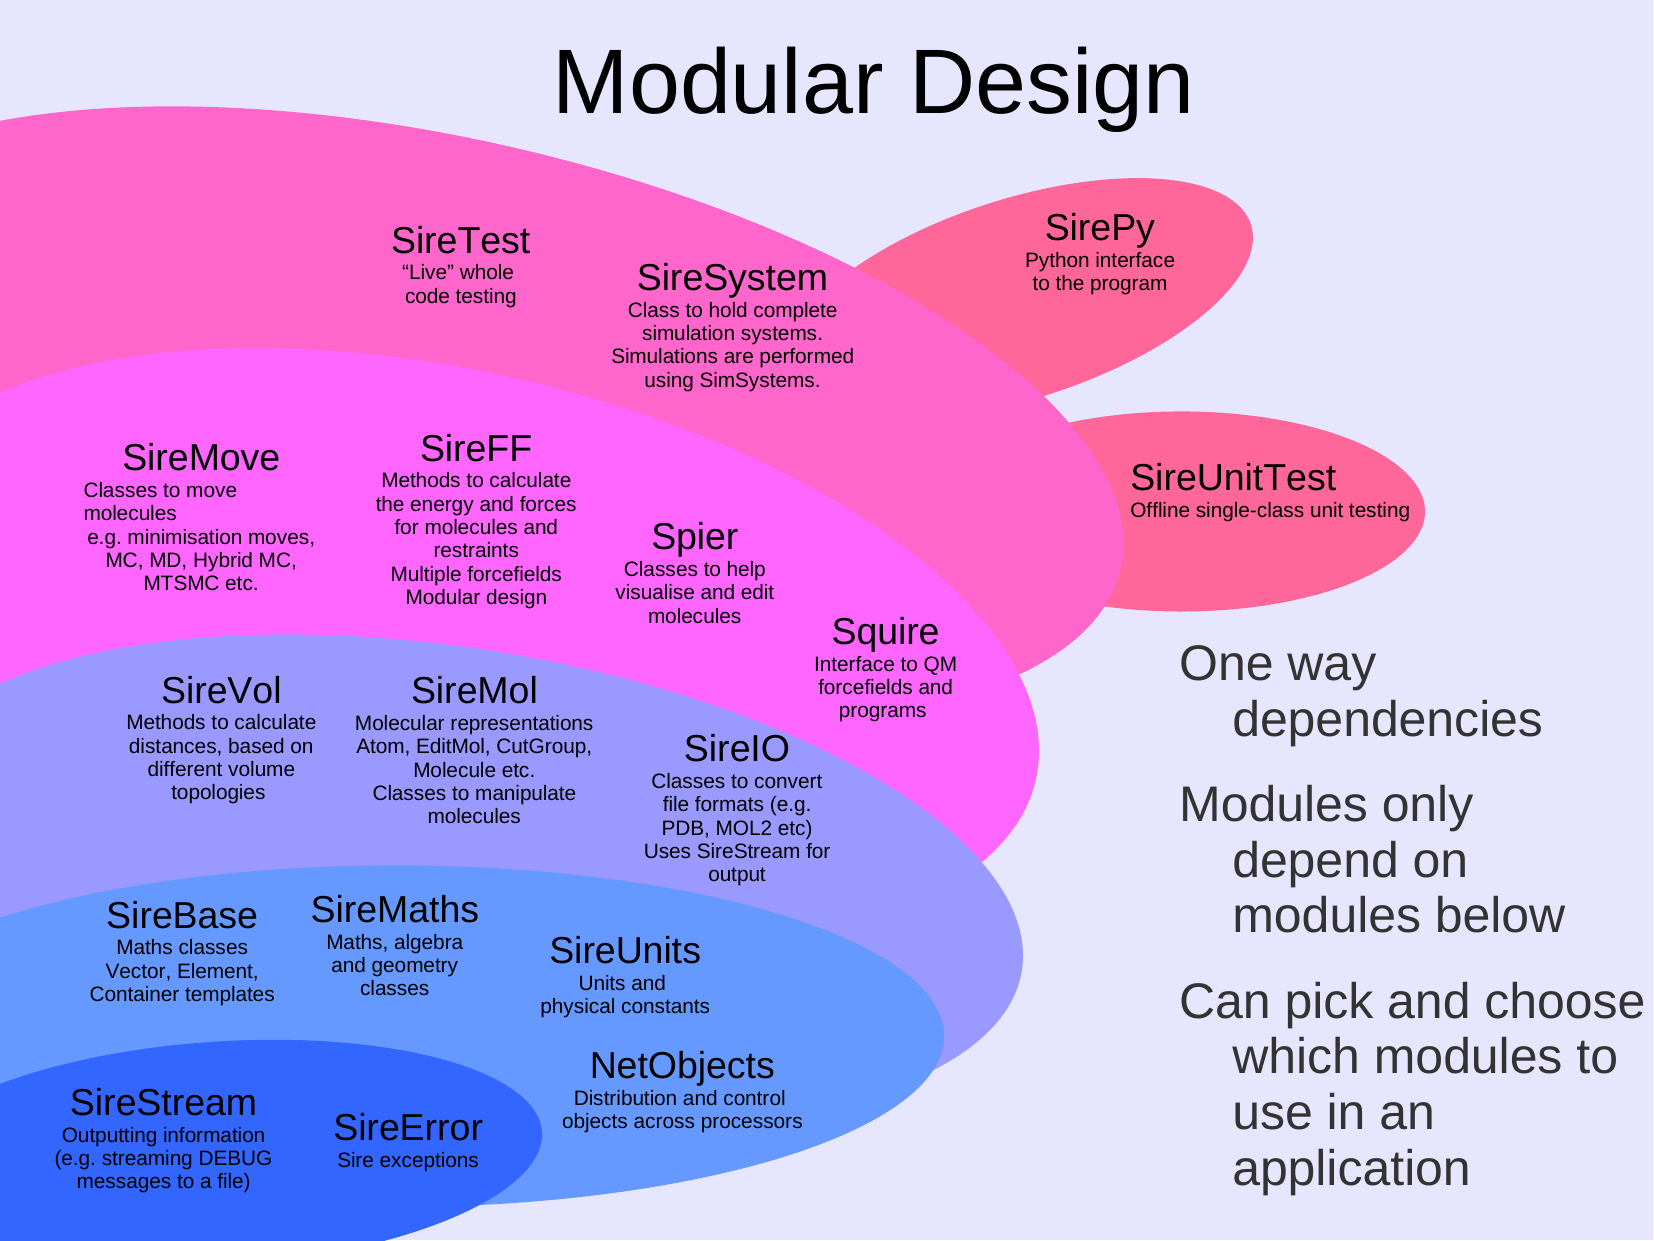

# Modular Design
SirePy
Python interface to the program
SireTest
“Live” whole
code testing
SireSystem
Class to hold complete simulation systems. Simulations are performed using SimSystems.
SireFF
Methods to calculate the energy and forces for molecules and restraints
Multiple forcefields
Modular design
SireMove
Classes to move molecules
e.g. minimisation moves, MC, MD, Hybrid MC, MTSMC etc.
SireUnitTest
Offline single-class unit testing
Spier
Classes to help visualise and edit molecules
Squire
Interface to QM forcefields and programs
One way dependencies
Modules only depend on modules below
Can pick and choose which modules to use in an application
SireVol
Methods to calculate distances, based on different volume topologies
SireMol
Molecular representations
Atom, EditMol, CutGroup,
Molecule etc.
Classes to manipulate
molecules
SireIO
Classes to convert file formats (e.g. PDB, MOL2 etc)
Uses SireStream for output
SireMaths
Maths, algebra
and geometry
classes
SireBase
Maths classes
Vector, Element,
Container templates
SireUnits
Units and
physical constants
NetObjects
Distribution and control
objects across processors
SireStream
Outputting information
(e.g. streaming DEBUG
messages to a file)
SireError
Sire exceptions